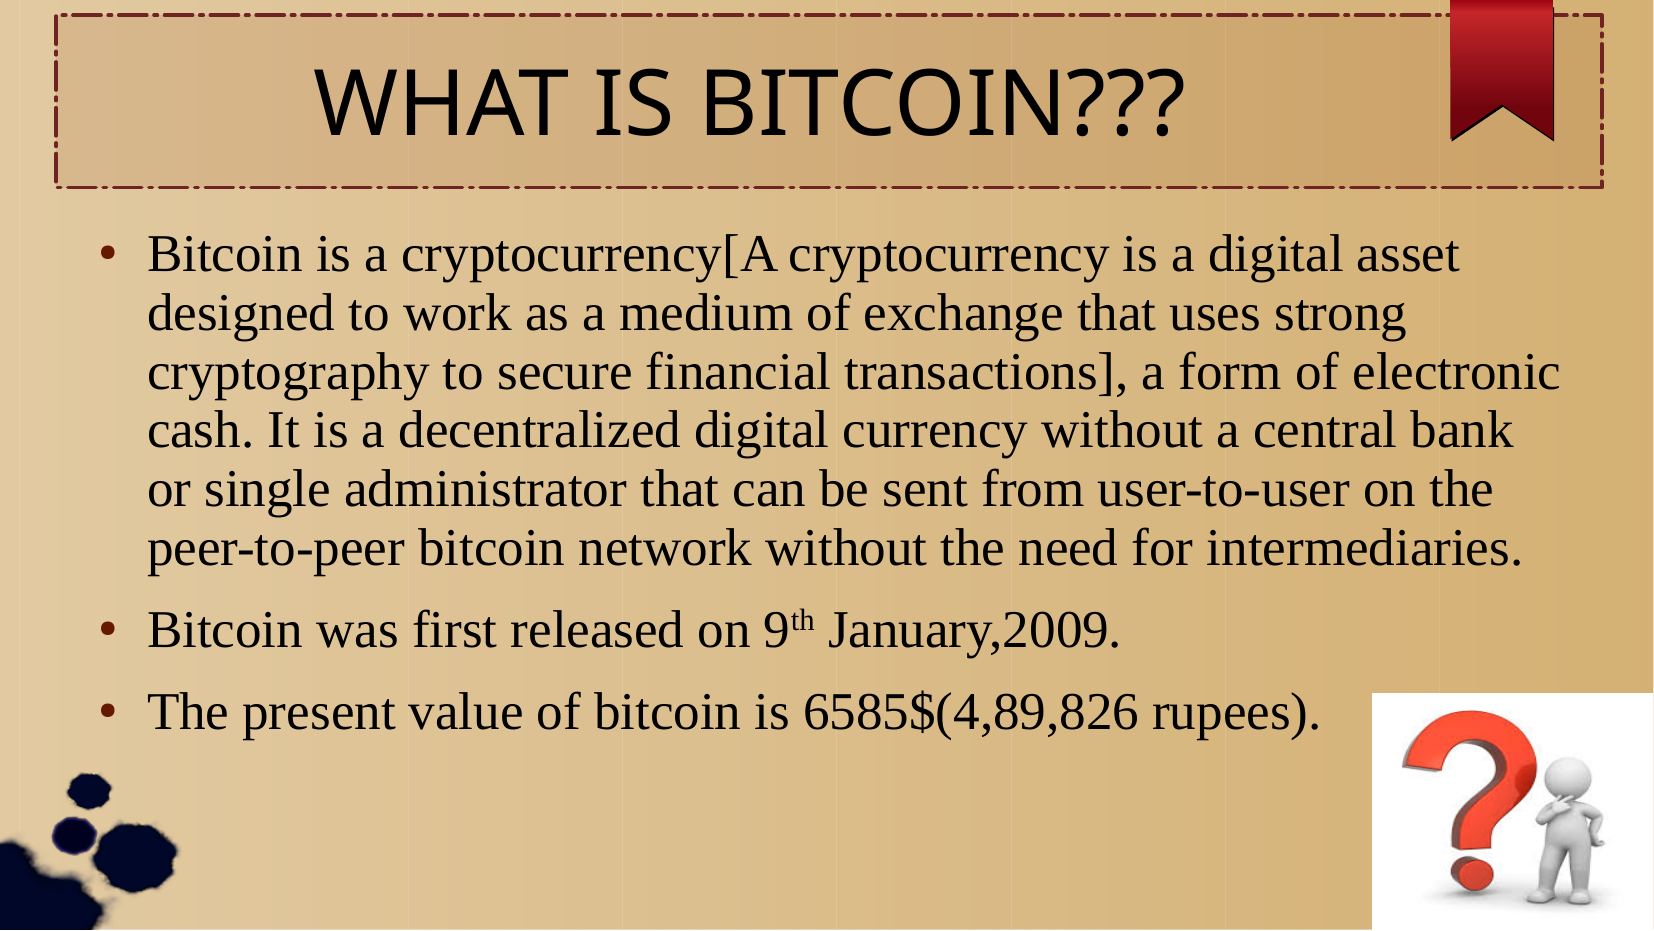

# WHAT IS BITCOIN???
Bitcoin is a cryptocurrency[A cryptocurrency is a digital asset designed to work as a medium of exchange that uses strong cryptography to secure financial transactions], a form of electronic cash. It is a decentralized digital currency without a central bank or single administrator that can be sent from user-to-user on the peer-to-peer bitcoin network without the need for intermediaries.
Bitcoin was first released on 9th January,2009.
The present value of bitcoin is 6585$(4,89,826 rupees).